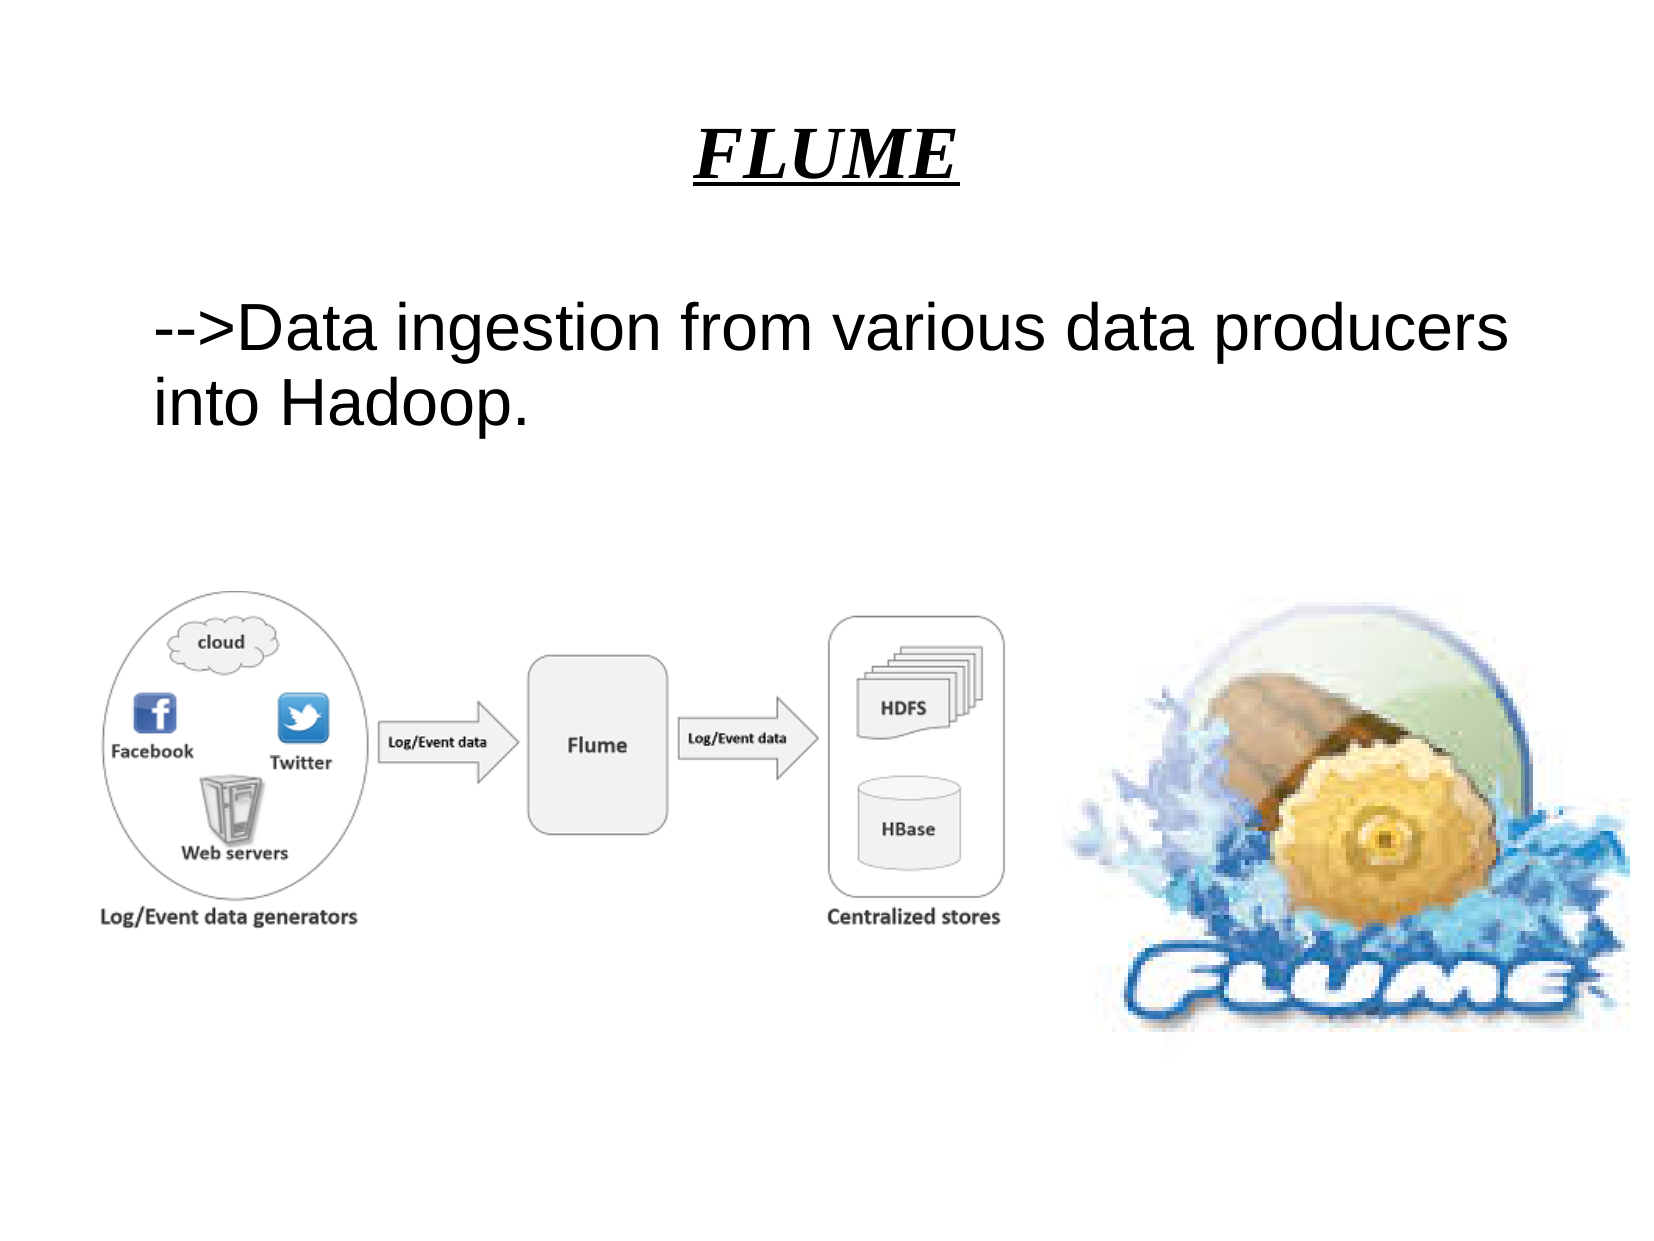

# FLUME
-->Data ingestion from various data producers into Hadoop.